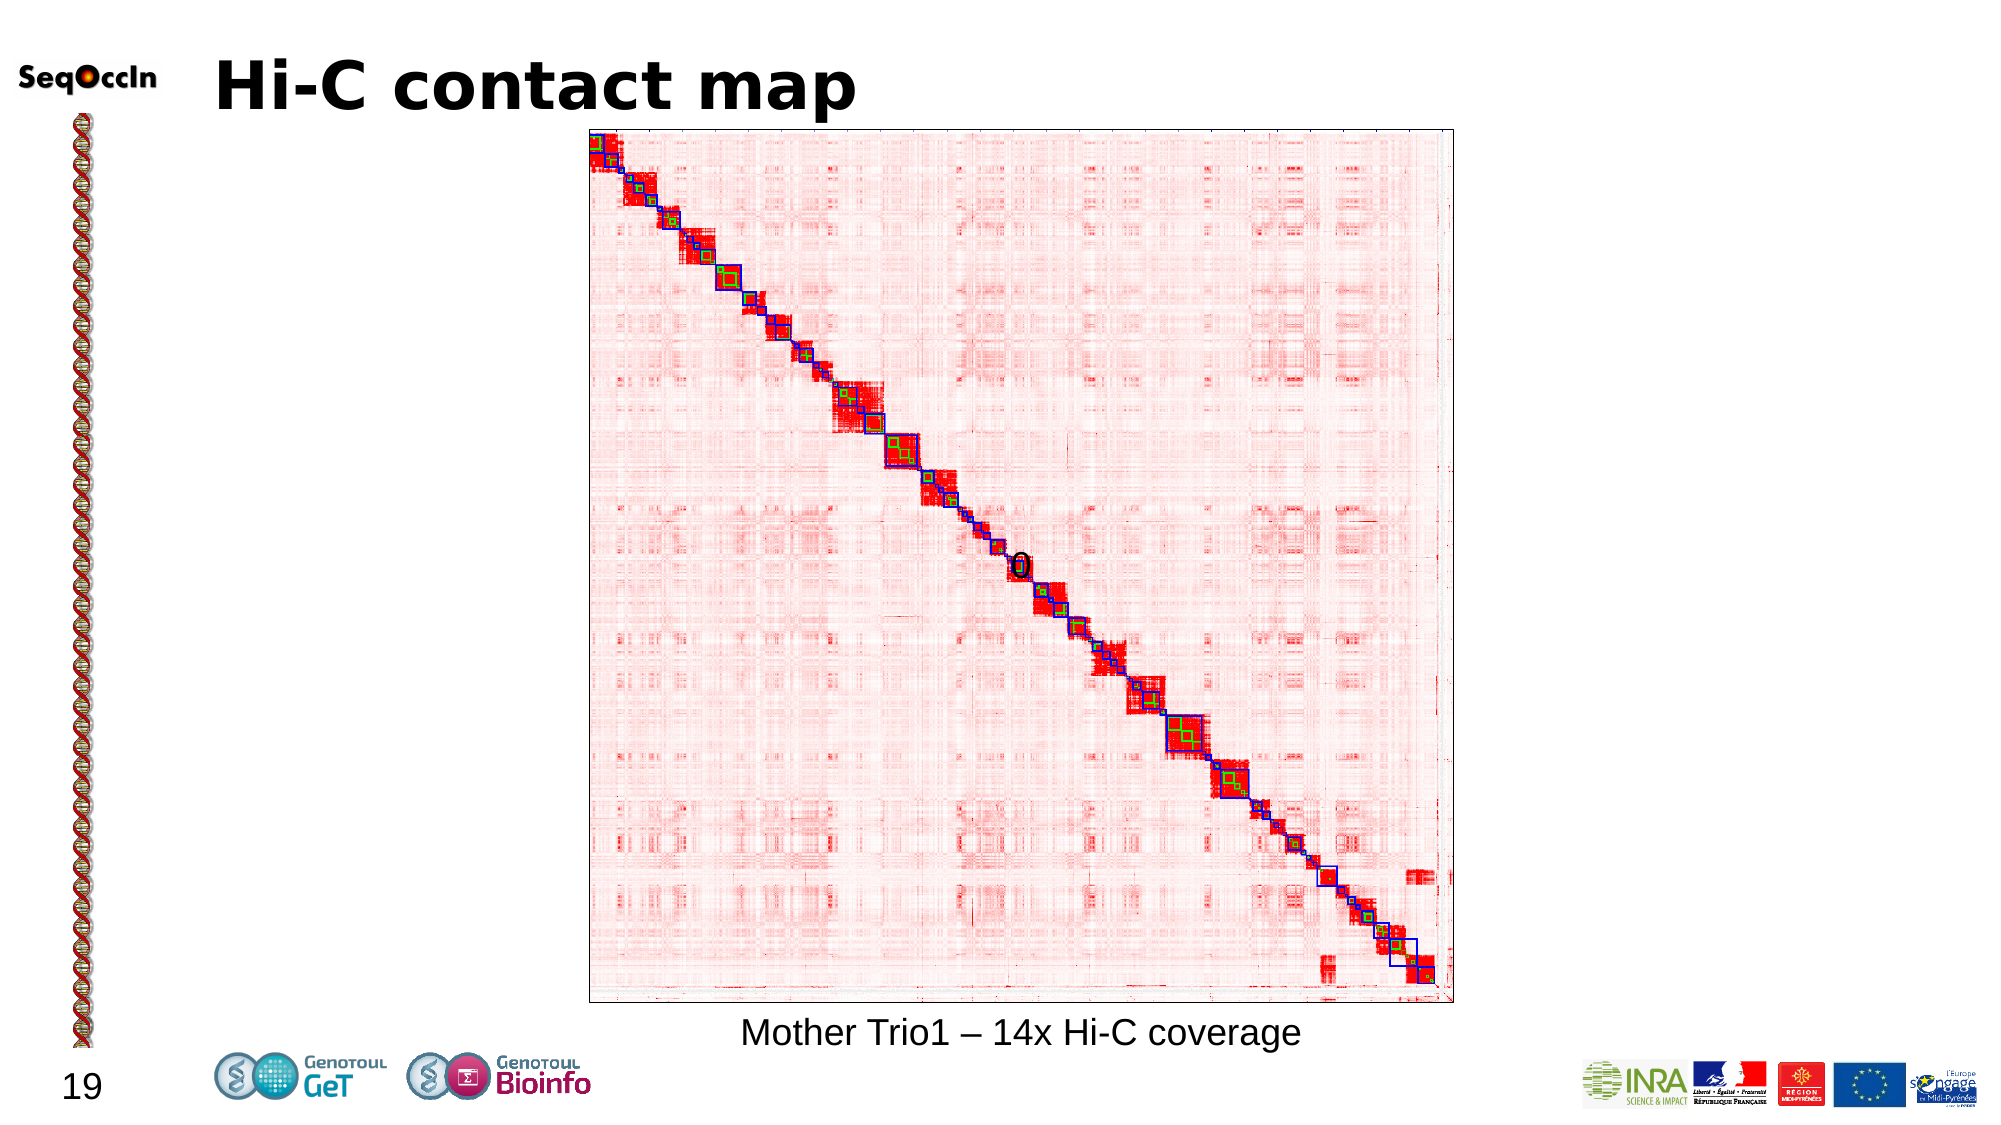

# Hi-C contact map
0
Mother Trio1 – 14x Hi-C coverage